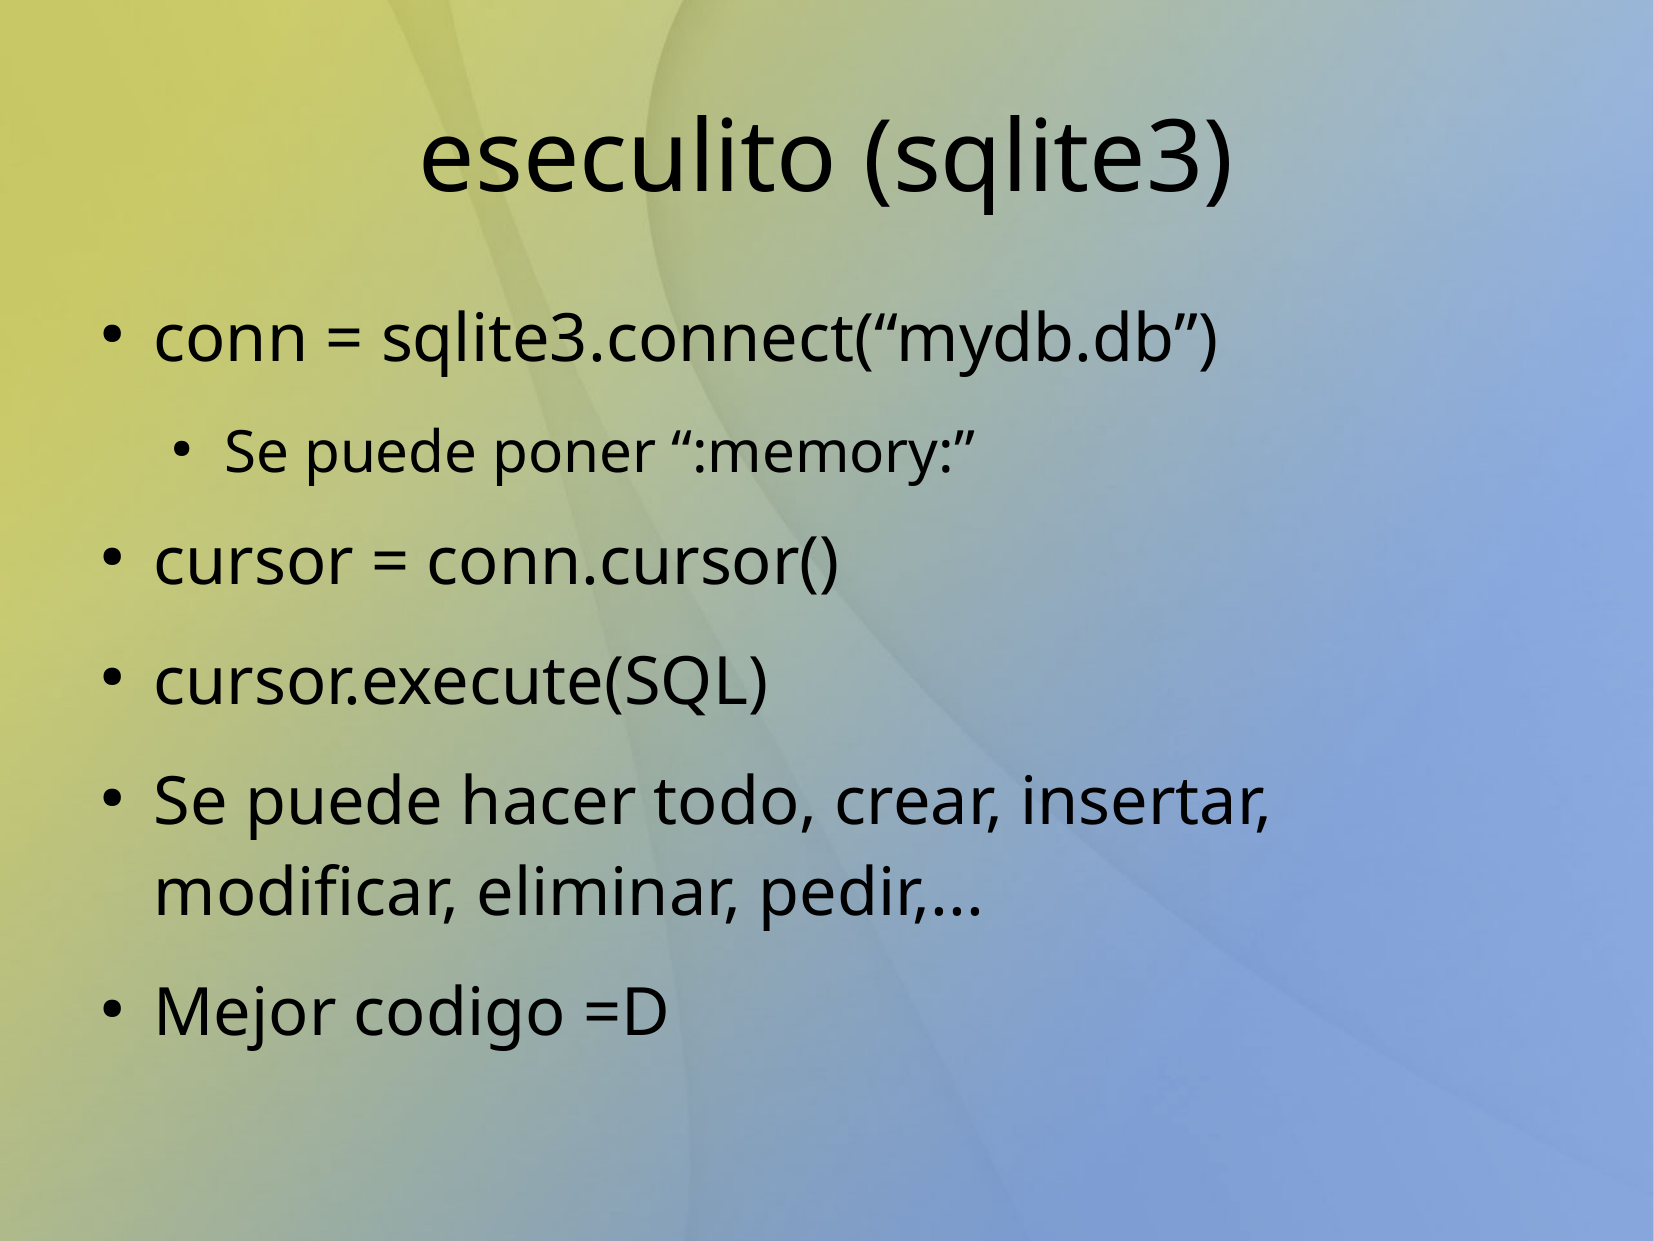

# eseculito (sqlite3)
conn = sqlite3.connect(“mydb.db”)
Se puede poner “:memory:”
cursor = conn.cursor()
cursor.execute(SQL)
Se puede hacer todo, crear, insertar, modificar, eliminar, pedir,...
Mejor codigo =D